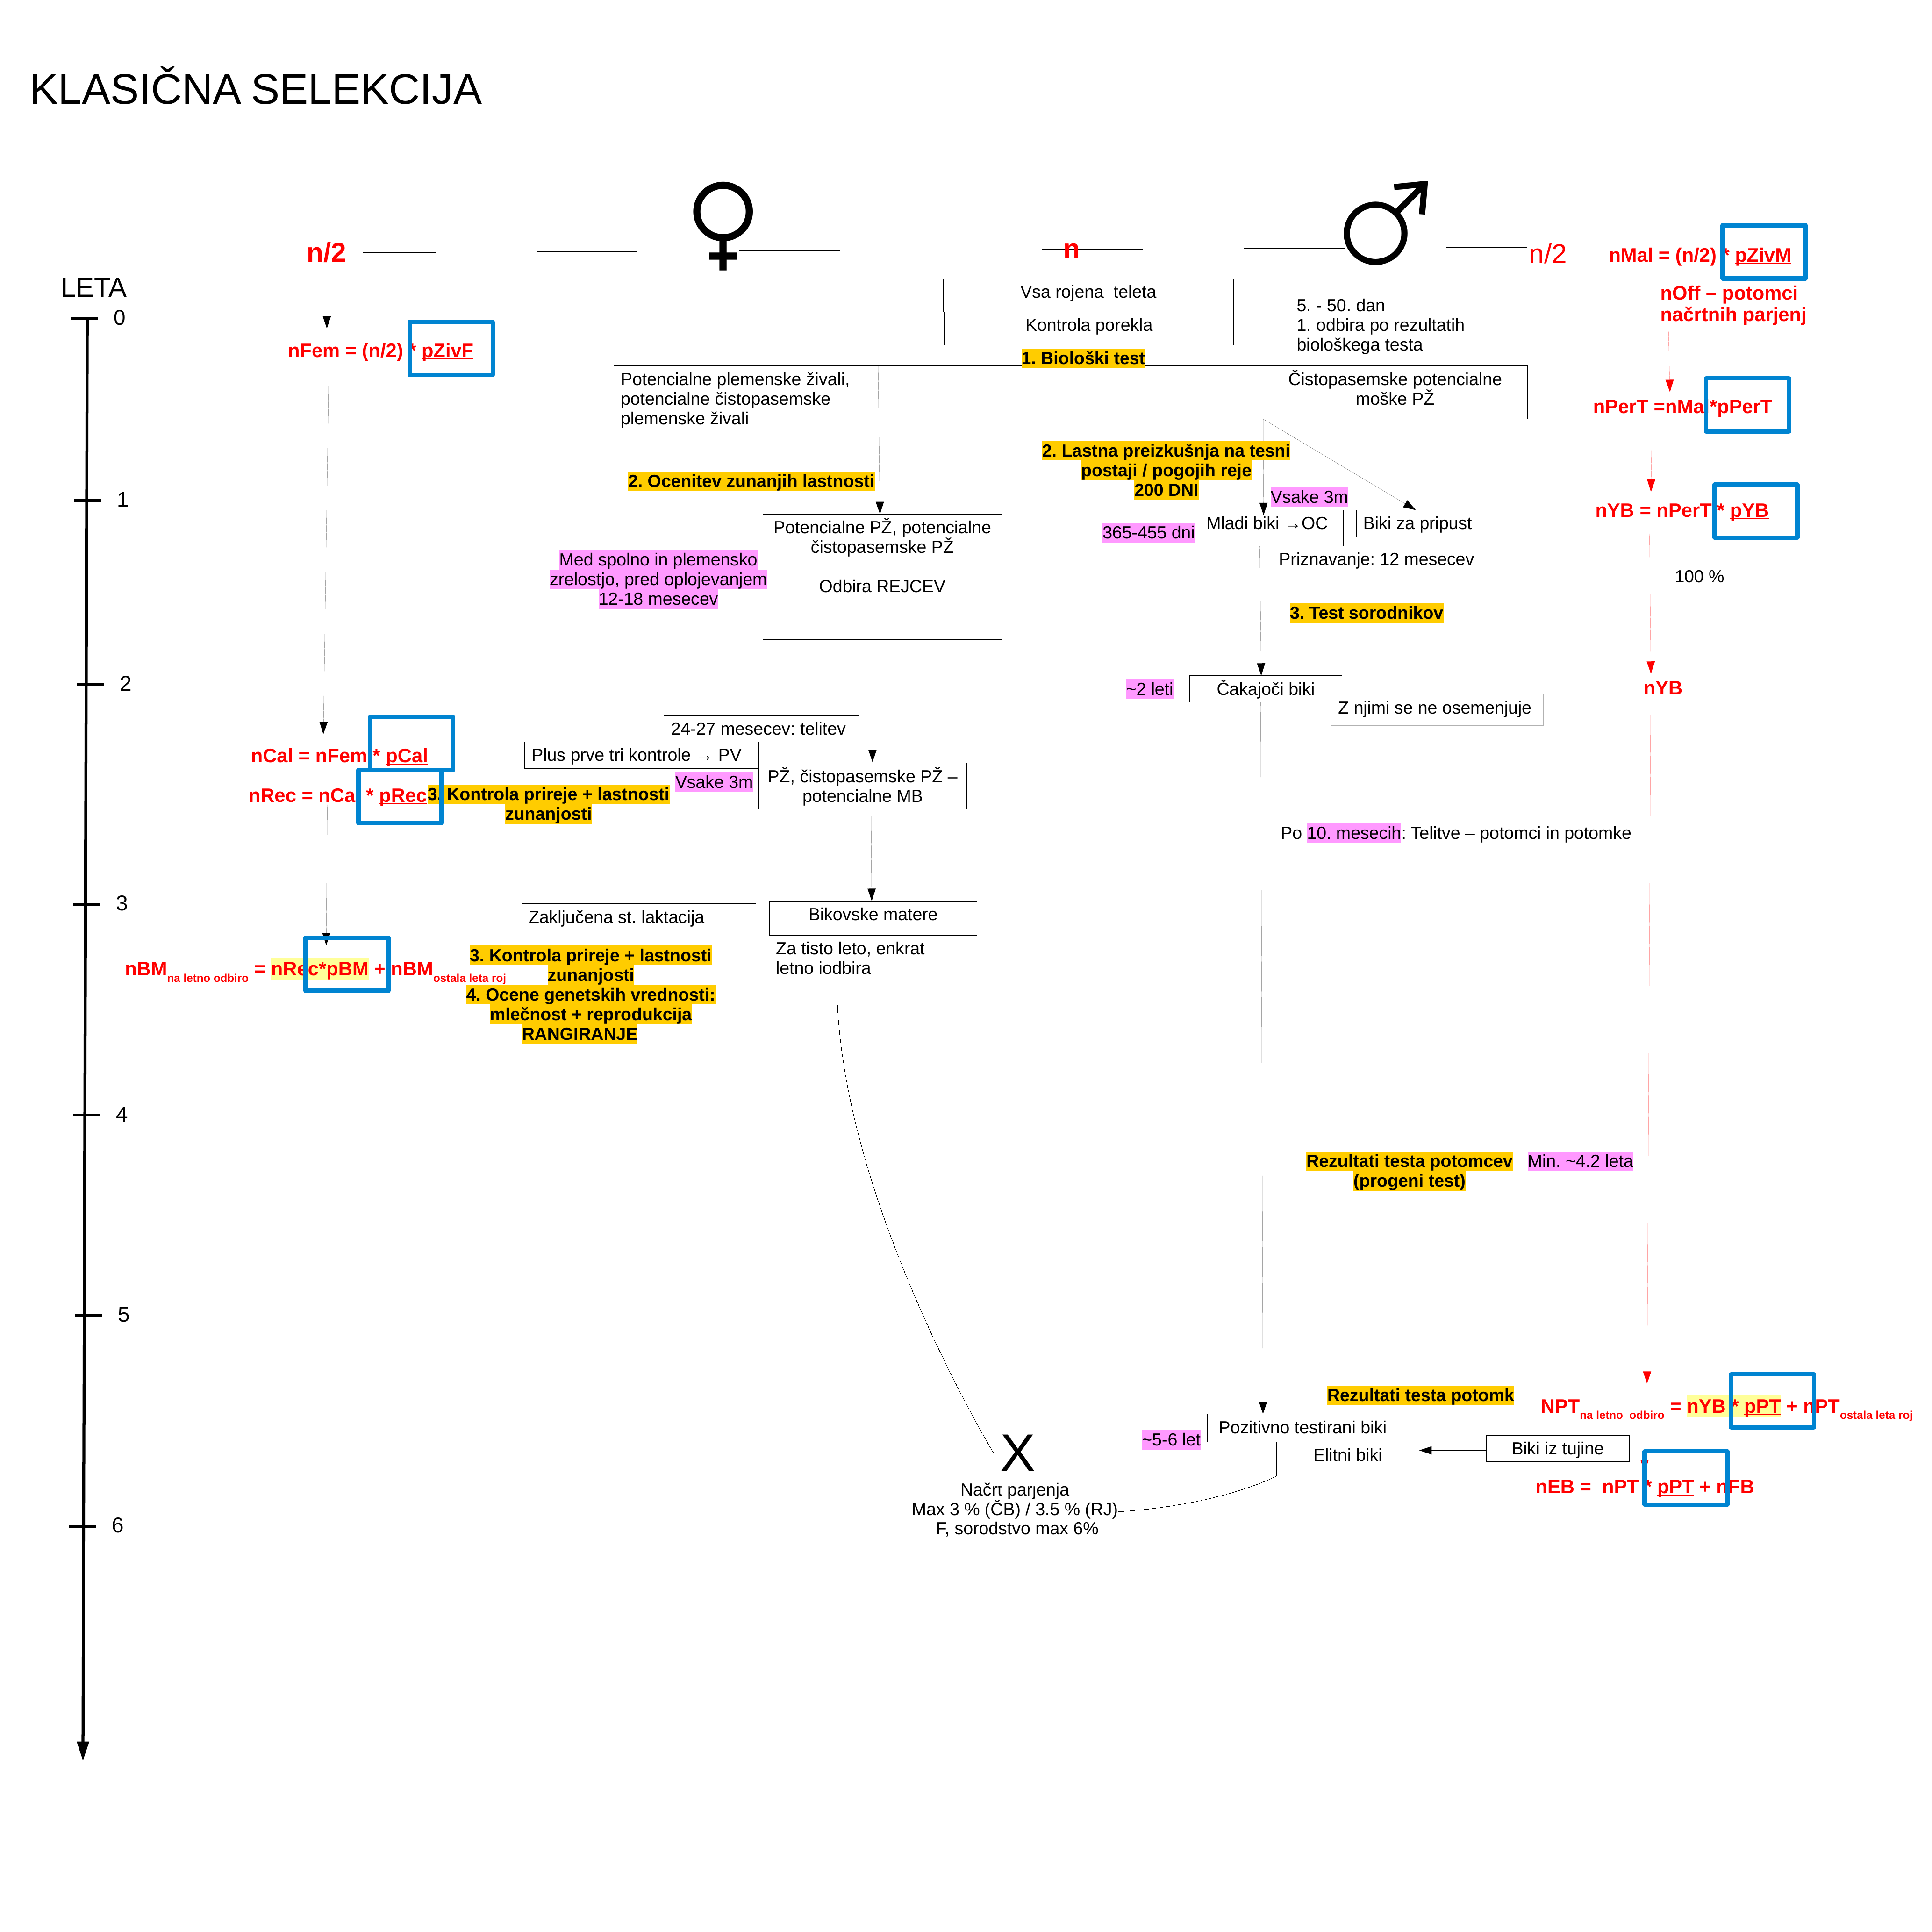

KLASIČNA SELEKCIJA
n
n/2
n/2
nMal = (n/2) * pZivM
LETA
nOff – potomci načrtnih parjenj
Vsa rojena teleta
5. - 50. dan
1. odbira po rezultatih biološkega testa
0
Kontrola porekla
nFem = (n/2) * pZivF
1. Biološki test
Potencialne plemenske živali, potencialne čistopasemske plemenske živali
Čistopasemske potencialne moške PŽ
nPerT =nMal*pPerT
2. Lastna preizkušnja na tesni postaji / pogojih reje
200 DNI
2. Ocenitev zunanjih lastnosti
Vsake 3m
1
nYB = nPerT * pYB
Mladi biki →OC
Biki za pripust
Potencialne PŽ, potencialne čistopasemske PŽ
Odbira REJCEV
365-455 dni
Priznavanje: 12 mesecev
Med spolno in plemensko zrelostjo, pred oplojevanjem
12-18 mesecev
100 %
3. Test sorodnikov
2
nYB
~2 leti
Čakajoči biki
Z njimi se ne osemenjuje
24-27 mesecev: telitev
nCal = nFem * pCal
Plus prve tri kontrole → PV
PŽ, čistopasemske PŽ – potencialne MB
Vsake 3m
nRec = nCal * pRec
3. Kontrola prireje + lastnosti zunanjosti
Po 10. mesecih: Telitve – potomci in potomke
3
Bikovske matere
Zaključena st. laktacija
Za tisto leto, enkrat letno iodbira
3. Kontrola prireje + lastnosti zunanjosti
4. Ocene genetskih vrednosti: mlečnost + reprodukcija
RANGIRANJE
nBMna letno odbiro = nRec*pBM + nBMostala leta roj
4
Rezultati testa potomcev (progeni test)
Min. ~4.2 leta
5
Rezultati testa potomk
NPTna letno odbiro = nYB * pPT + nPTostala leta roj
Pozitivno testirani biki
X
~5-6 let
Biki iz tujine
Elitni biki
nEB = nPT * pPT + nFB
Načrt parjenja
Max 3 % (ČB) / 3.5 % (RJ) F, sorodstvo max 6%
6